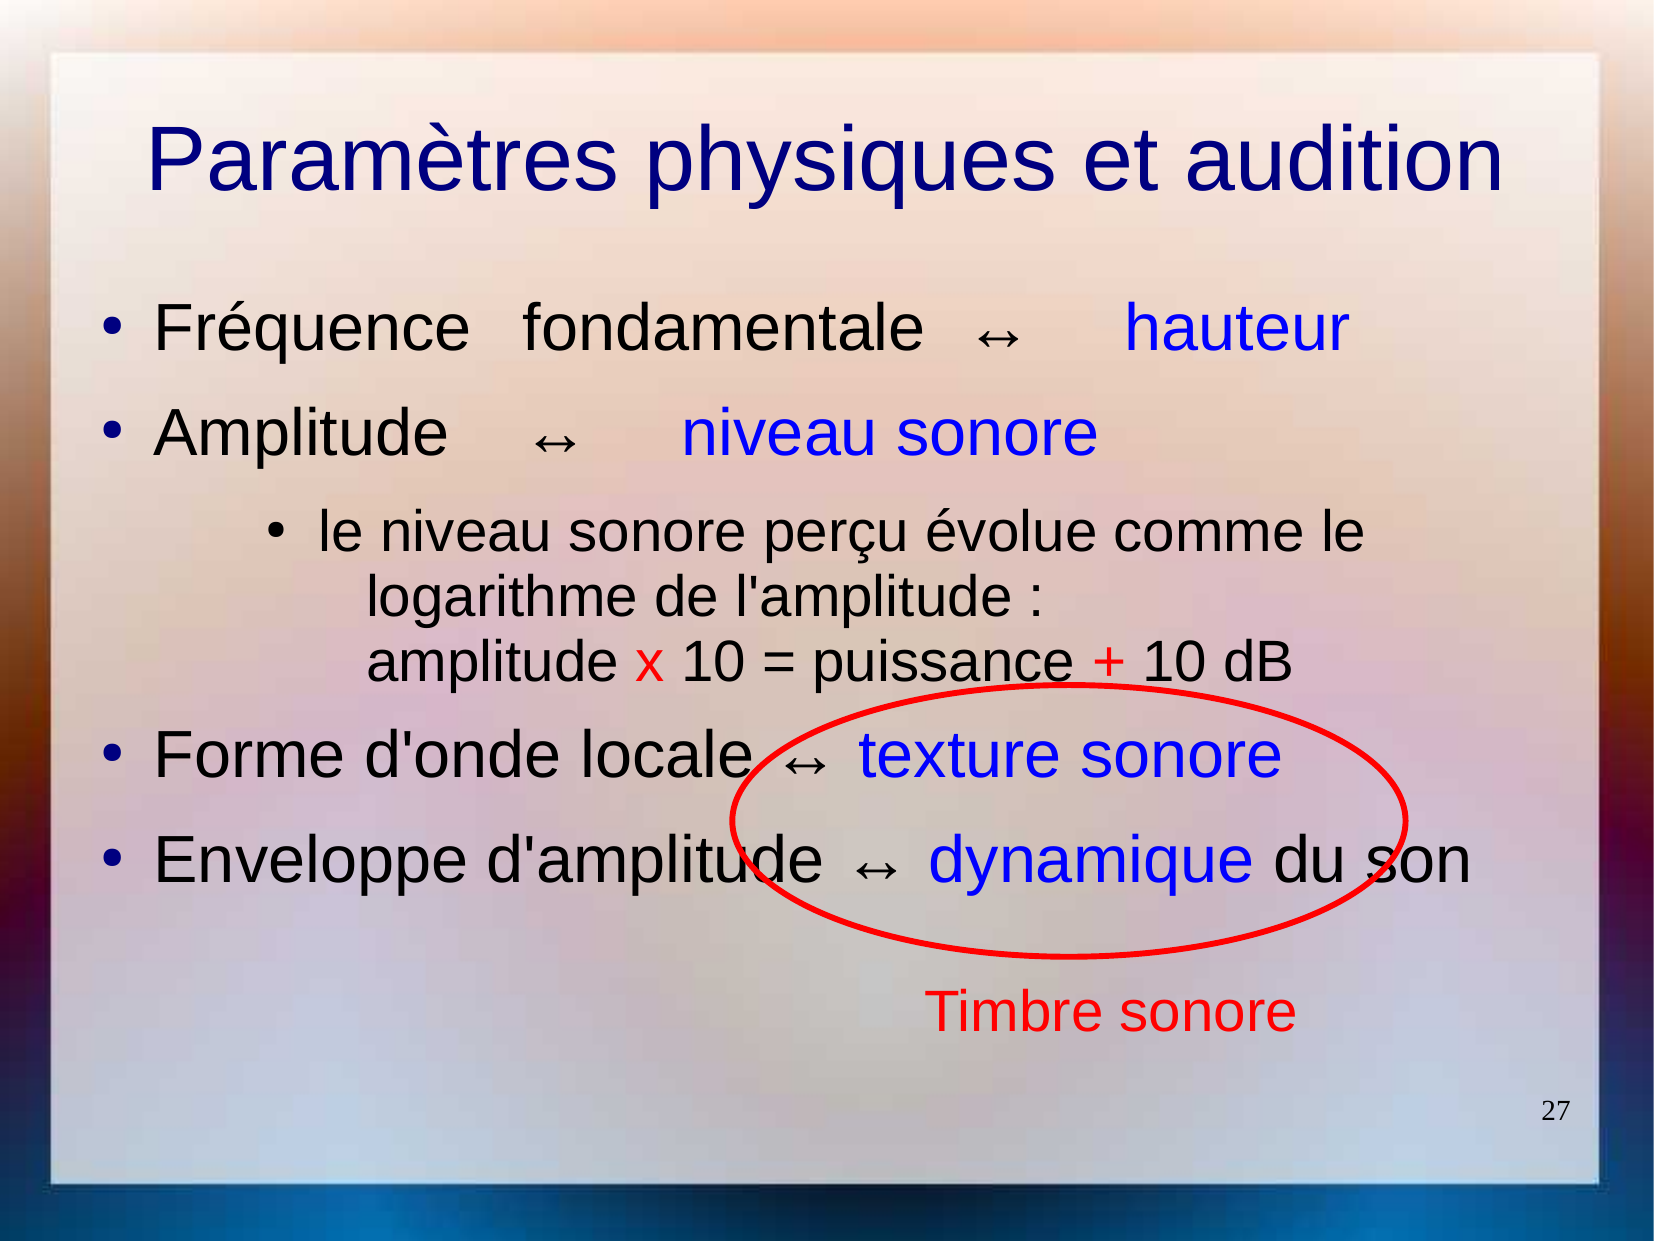

# Paramètres physiques et audition
Fréquence	fondamentale	↔ hauteur
Amplitude	↔ niveau sonore
le niveau sonore perçu évolue comme le logarithme de l'amplitude :
amplitude x 10 = puissance + 10 dB
Forme d'onde locale ↔ texture sonore
Enveloppe d'amplitude ↔ dynamique du son
Timbre sonore
27